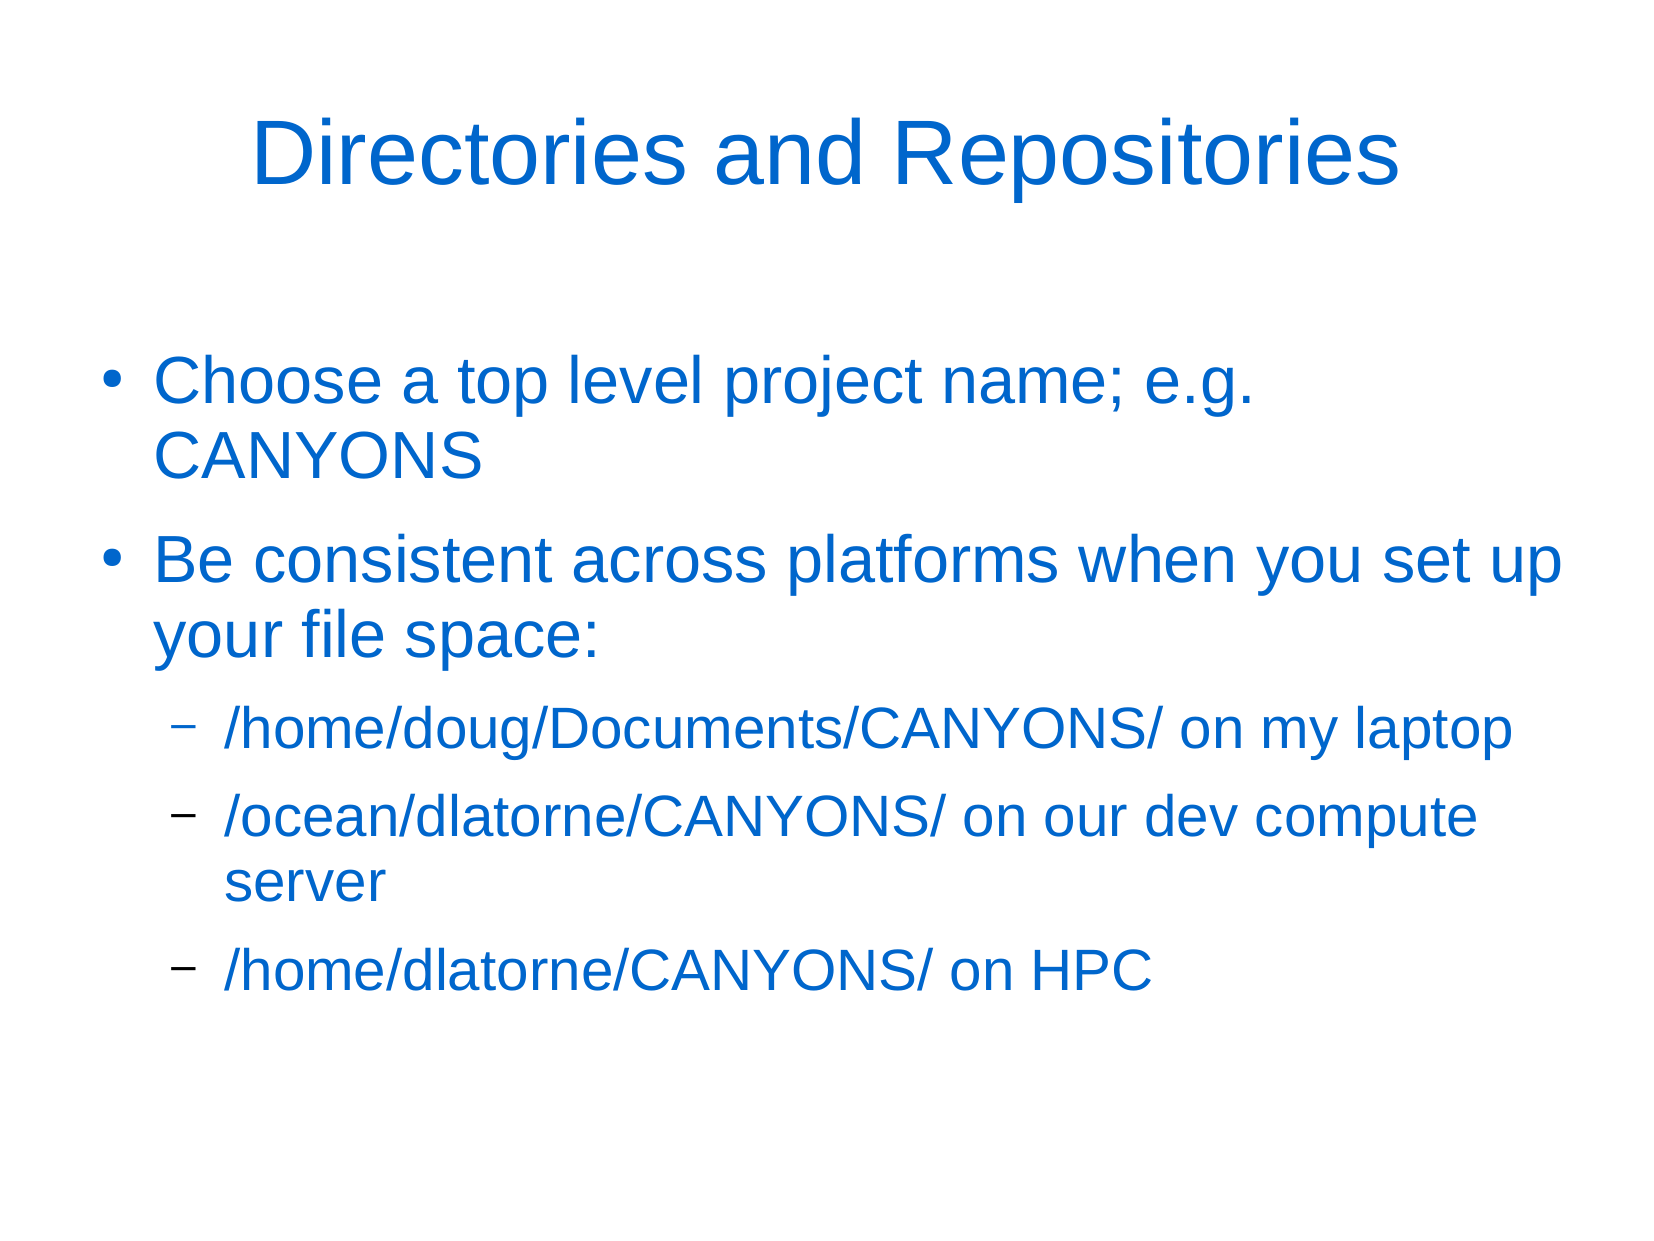

# Directories and Repositories
Choose a top level project name; e.g. CANYONS
Be consistent across platforms when you set up your file space:
/home/doug/Documents/CANYONS/ on my laptop
/ocean/dlatorne/CANYONS/ on our dev compute server
/home/dlatorne/CANYONS/ on HPC